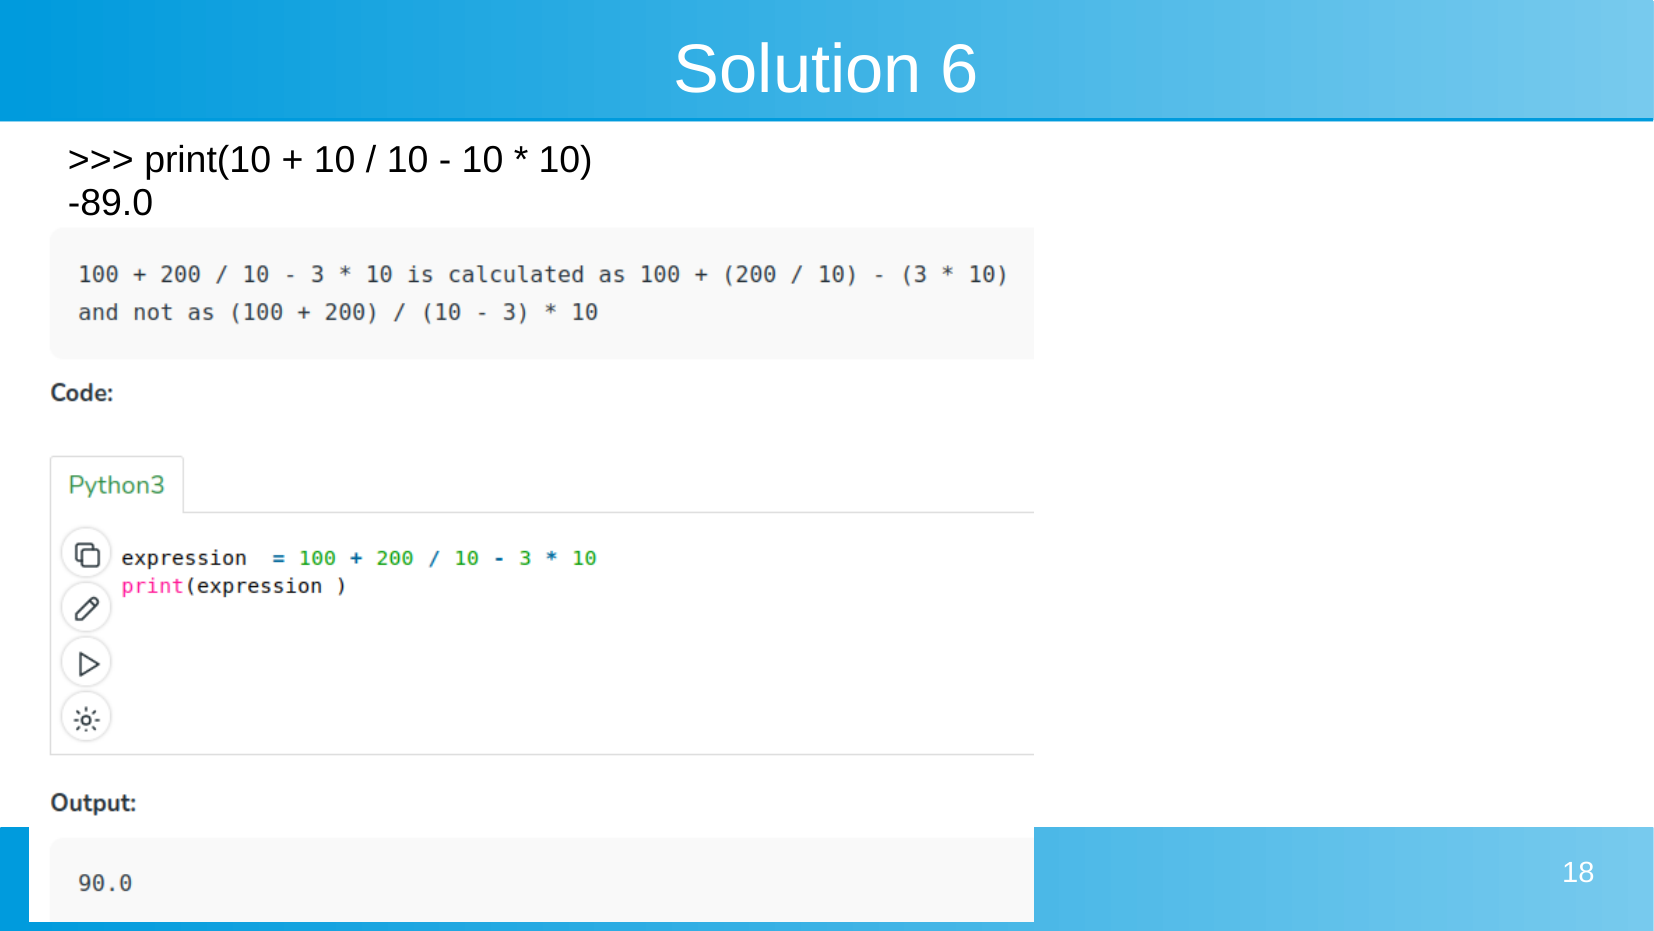

# Solution 6
>>> print(10 + 10 / 10 - 10 * 10)
-89.0
18